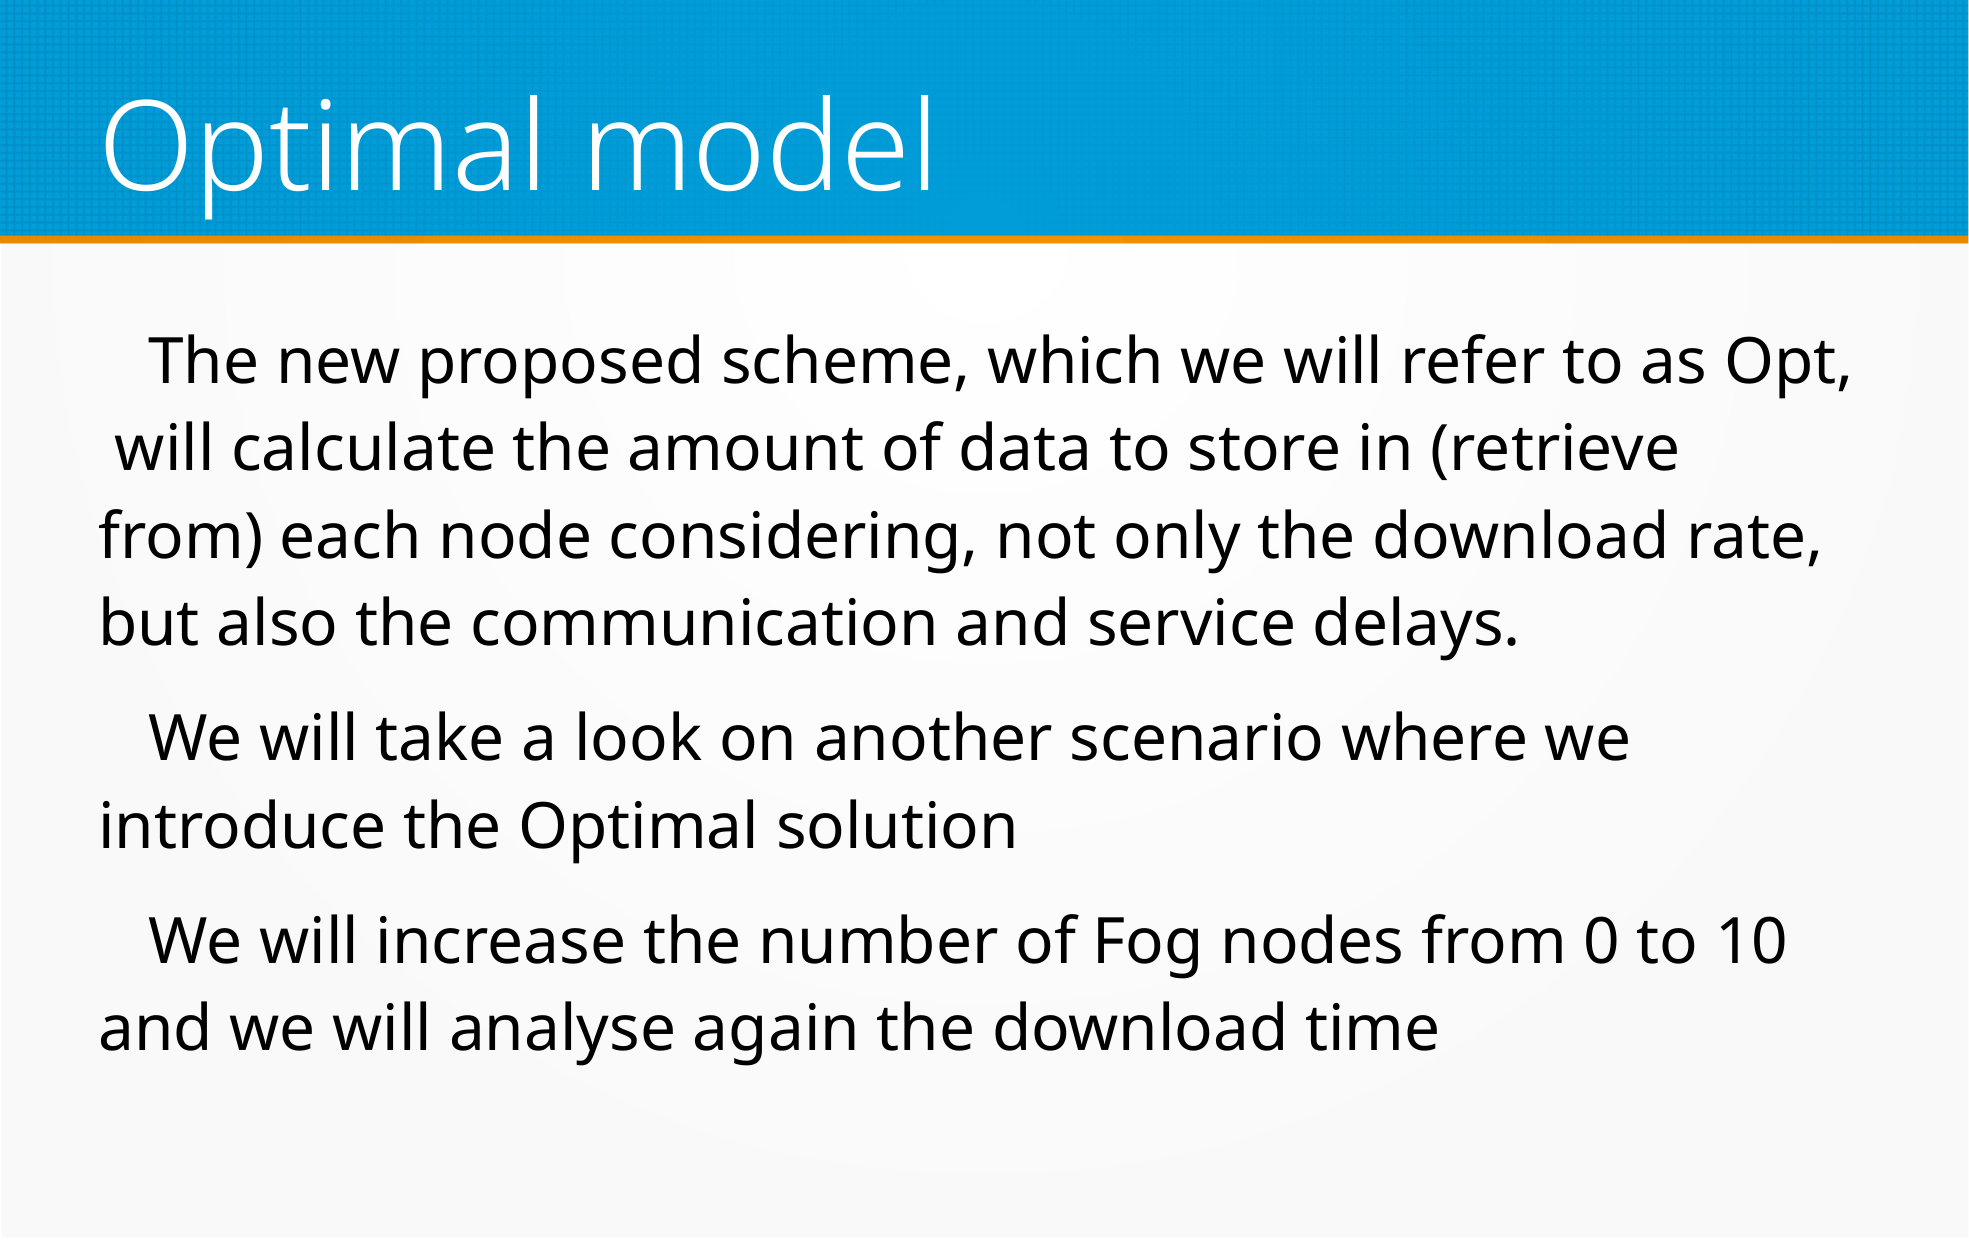

# Optimal model
 The new proposed scheme, which we will refer to as Opt, will calculate the amount of data to store in (retrieve from) each node considering, not only the download rate, but also the communication and service delays.
 We will take a look on another scenario where we introduce the Optimal solution
 We will increase the number of Fog nodes from 0 to 10 and we will analyse again the download time